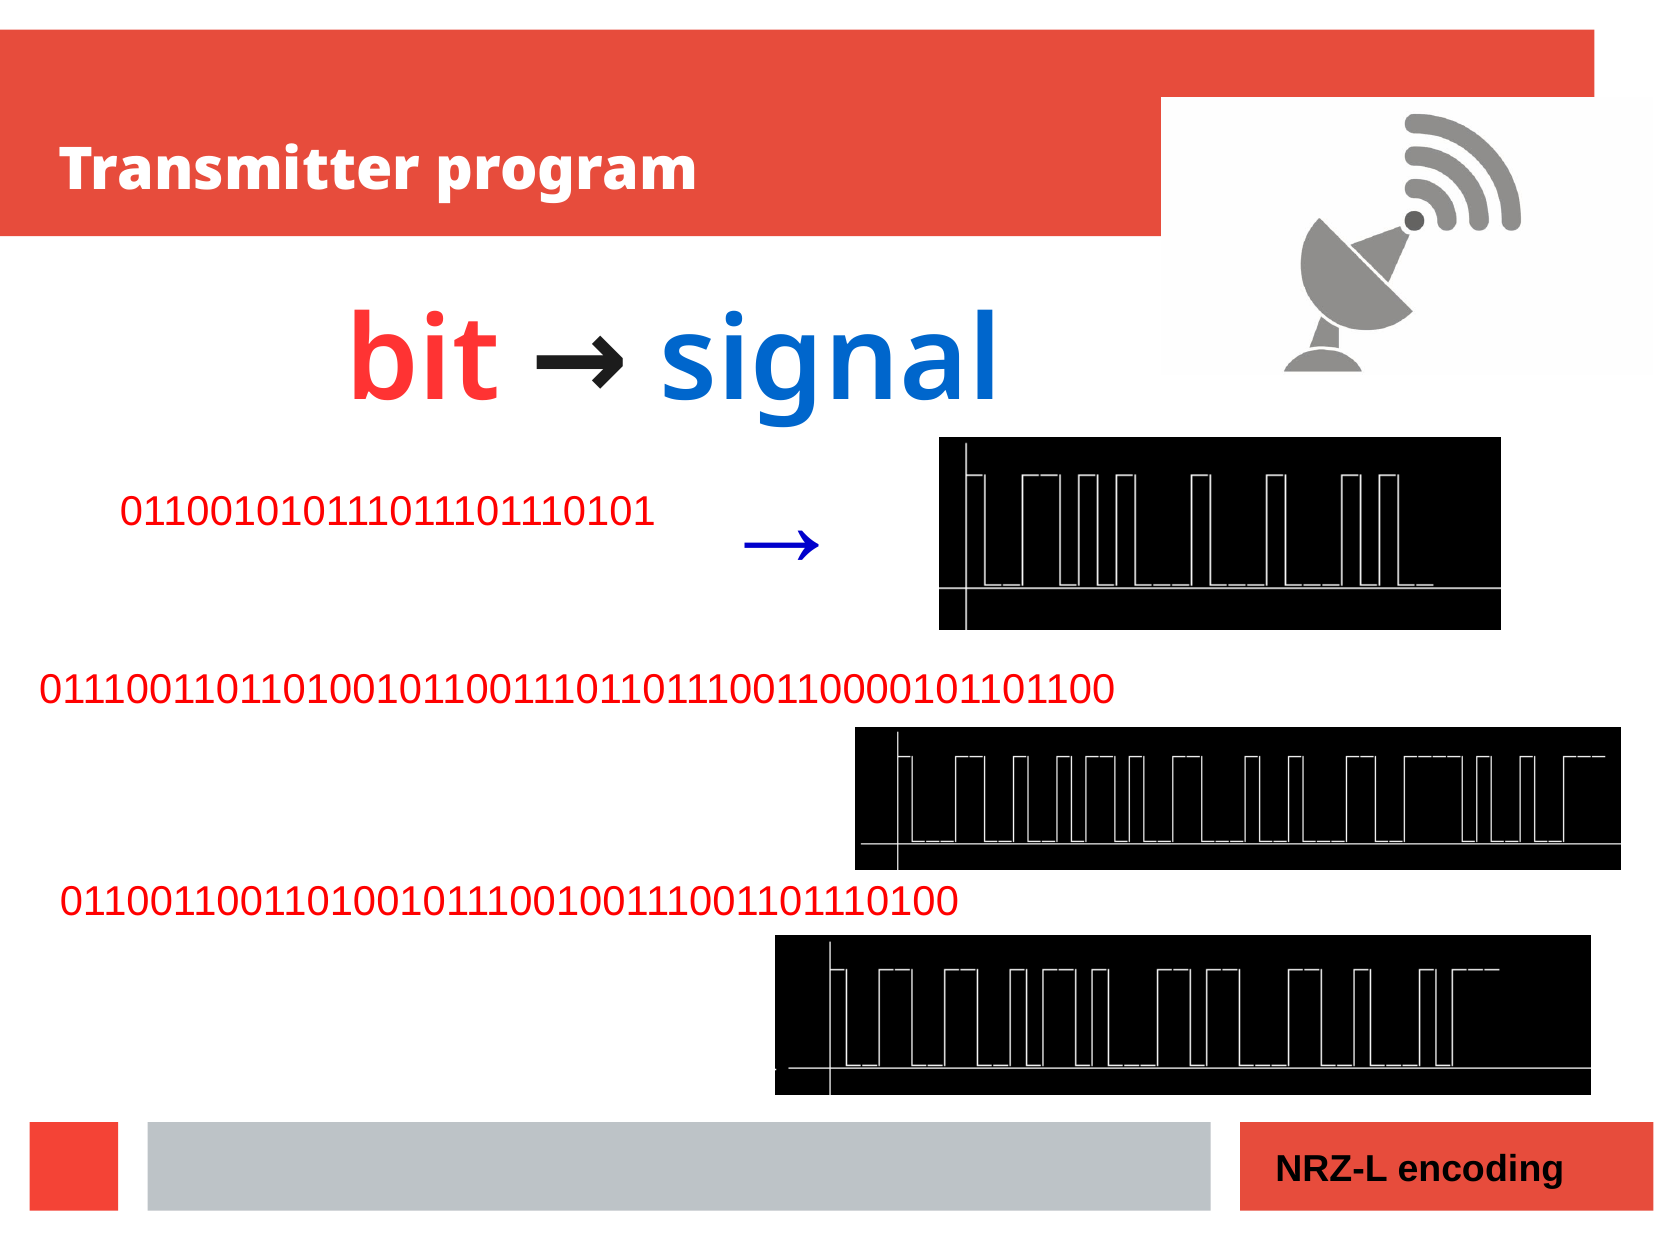

# Transmitter program
bit → signal
→
011001010111011101110101
011100110110100101100111011011100110000101101100
0110011001101001011100100111001101110100
NRZ-L encoding